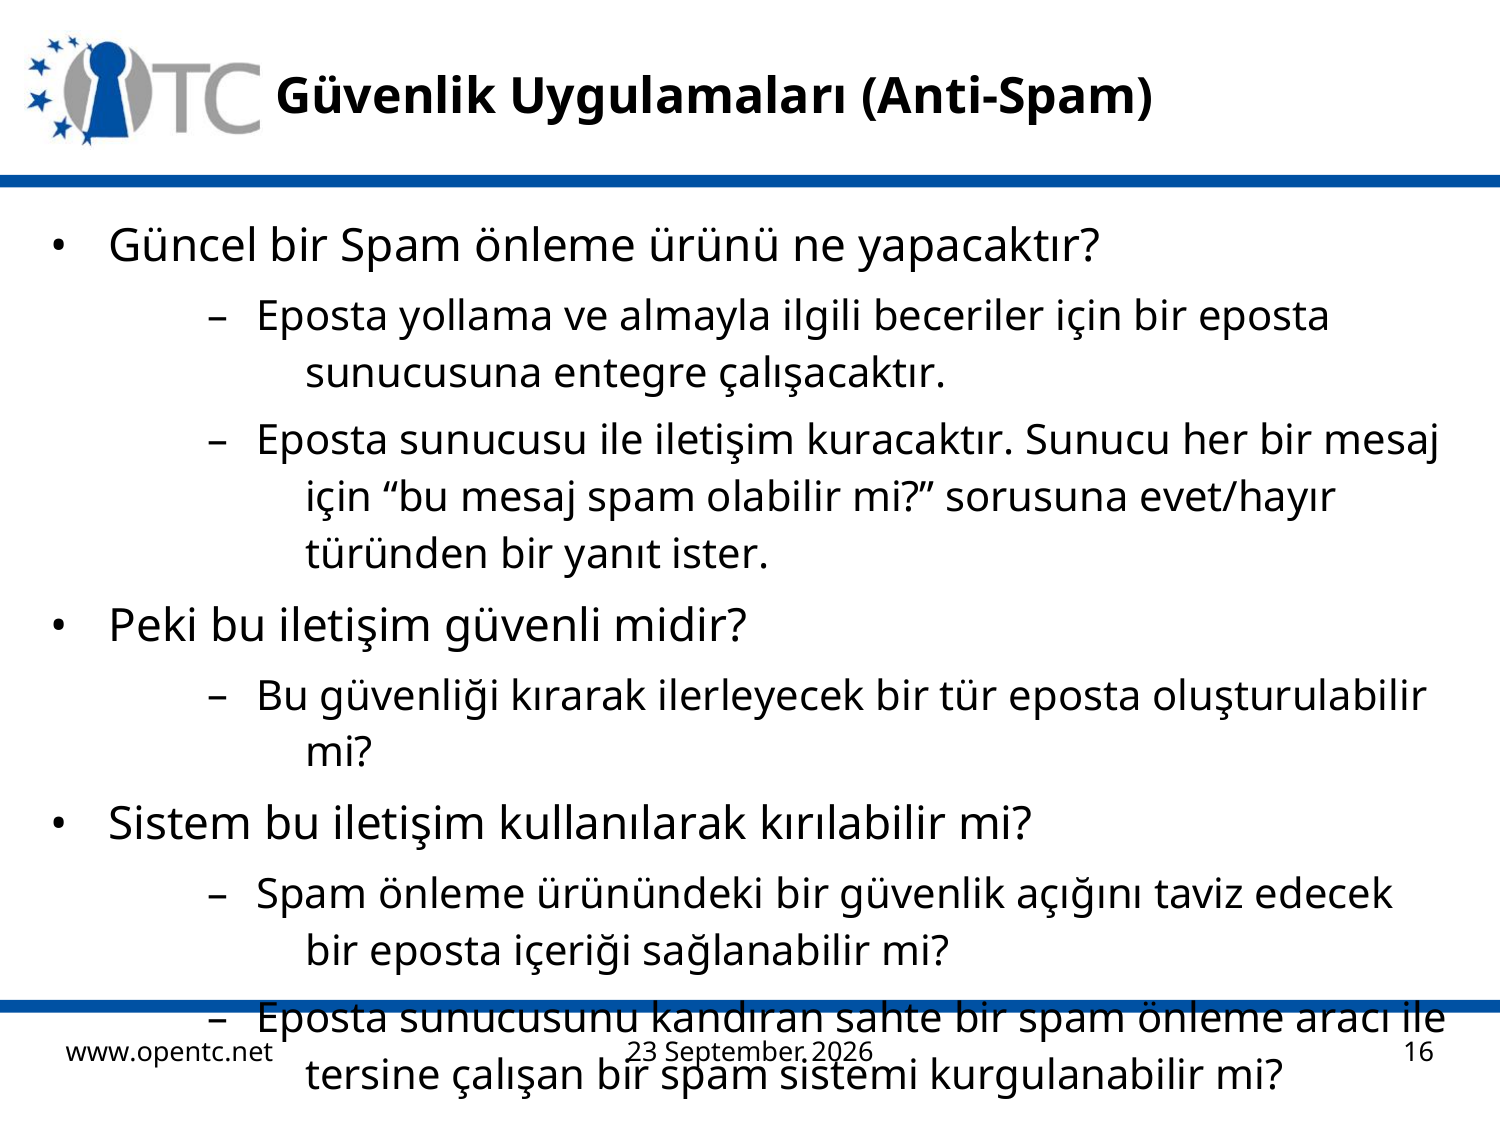

# Güvenlik Uygulamaları (Anti-Spam)
Güncel bir Spam önleme ürünü ne yapacaktır?
Eposta yollama ve almayla ilgili beceriler için bir eposta sunucusuna entegre çalışacaktır.
Eposta sunucusu ile iletişim kuracaktır. Sunucu her bir mesaj için “bu mesaj spam olabilir mi?” sorusuna evet/hayır türünden bir yanıt ister.
Peki bu iletişim güvenli midir?
Bu güvenliği kırarak ilerleyecek bir tür eposta oluşturulabilir mi?
Sistem bu iletişim kullanılarak kırılabilir mi?
Spam önleme ürünündeki bir güvenlik açığını taviz edecek bir eposta içeriği sağlanabilir mi?
Eposta sunucusunu kandıran sahte bir spam önleme aracı ile tersine çalışan bir spam sistemi kurgulanabilir mi?
Güvenilir Bilişim bunlara yanıtlar verebilir.